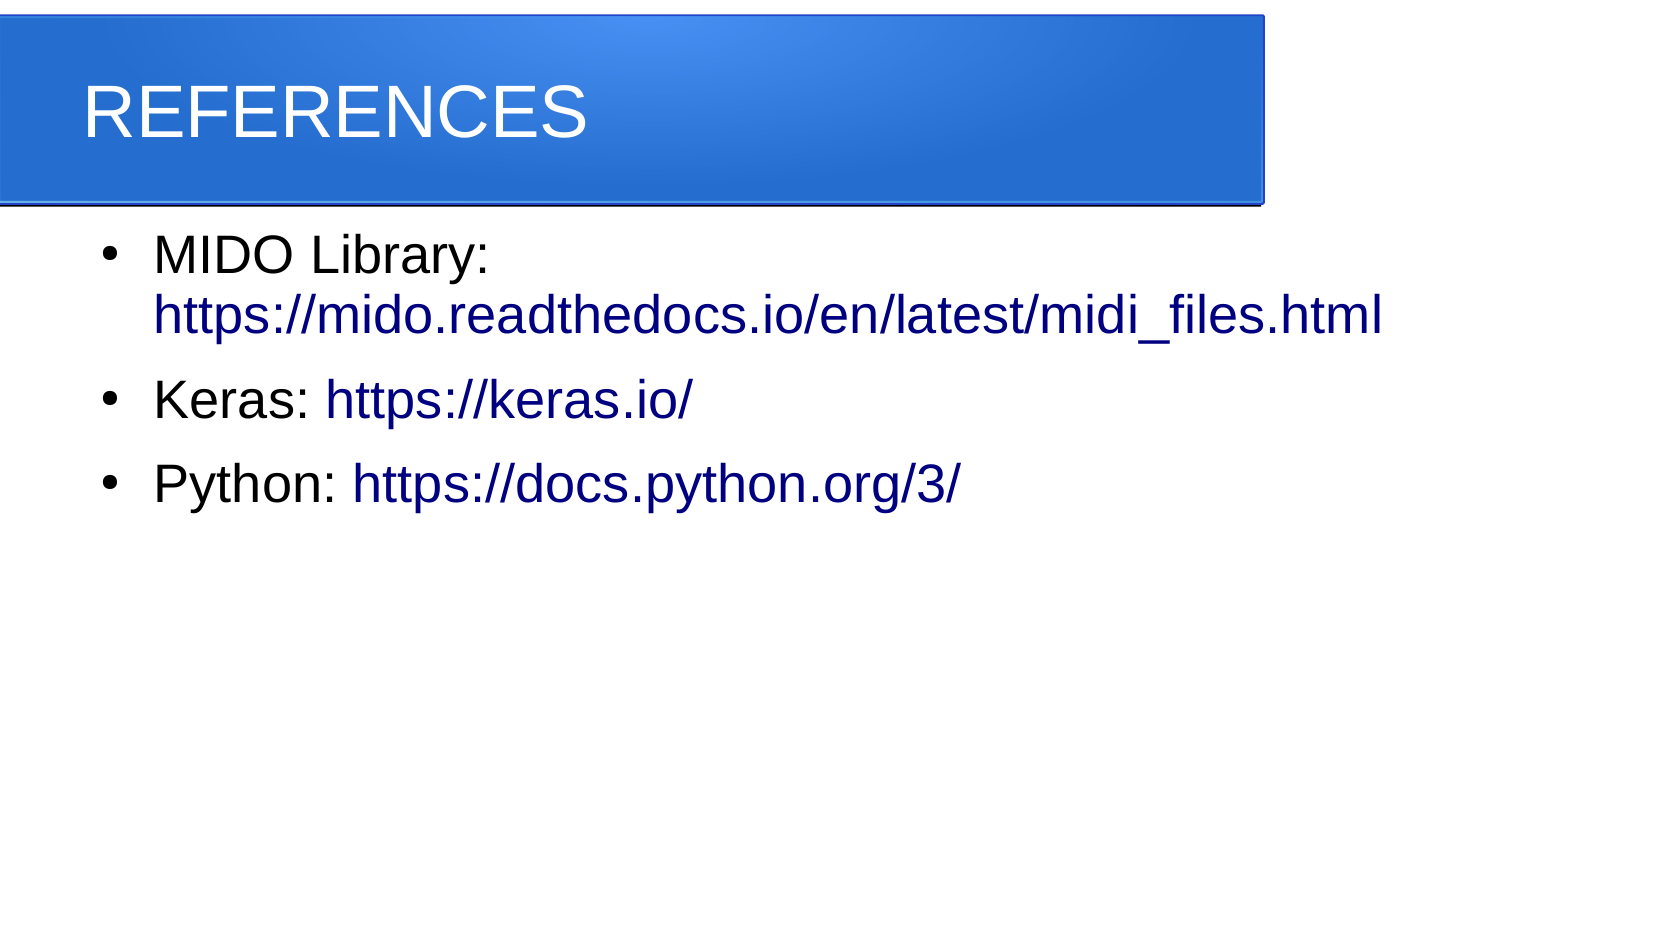

# REFERENCES
MIDO Library: https://mido.readthedocs.io/en/latest/midi_files.html
Keras: https://keras.io/
Python: https://docs.python.org/3/